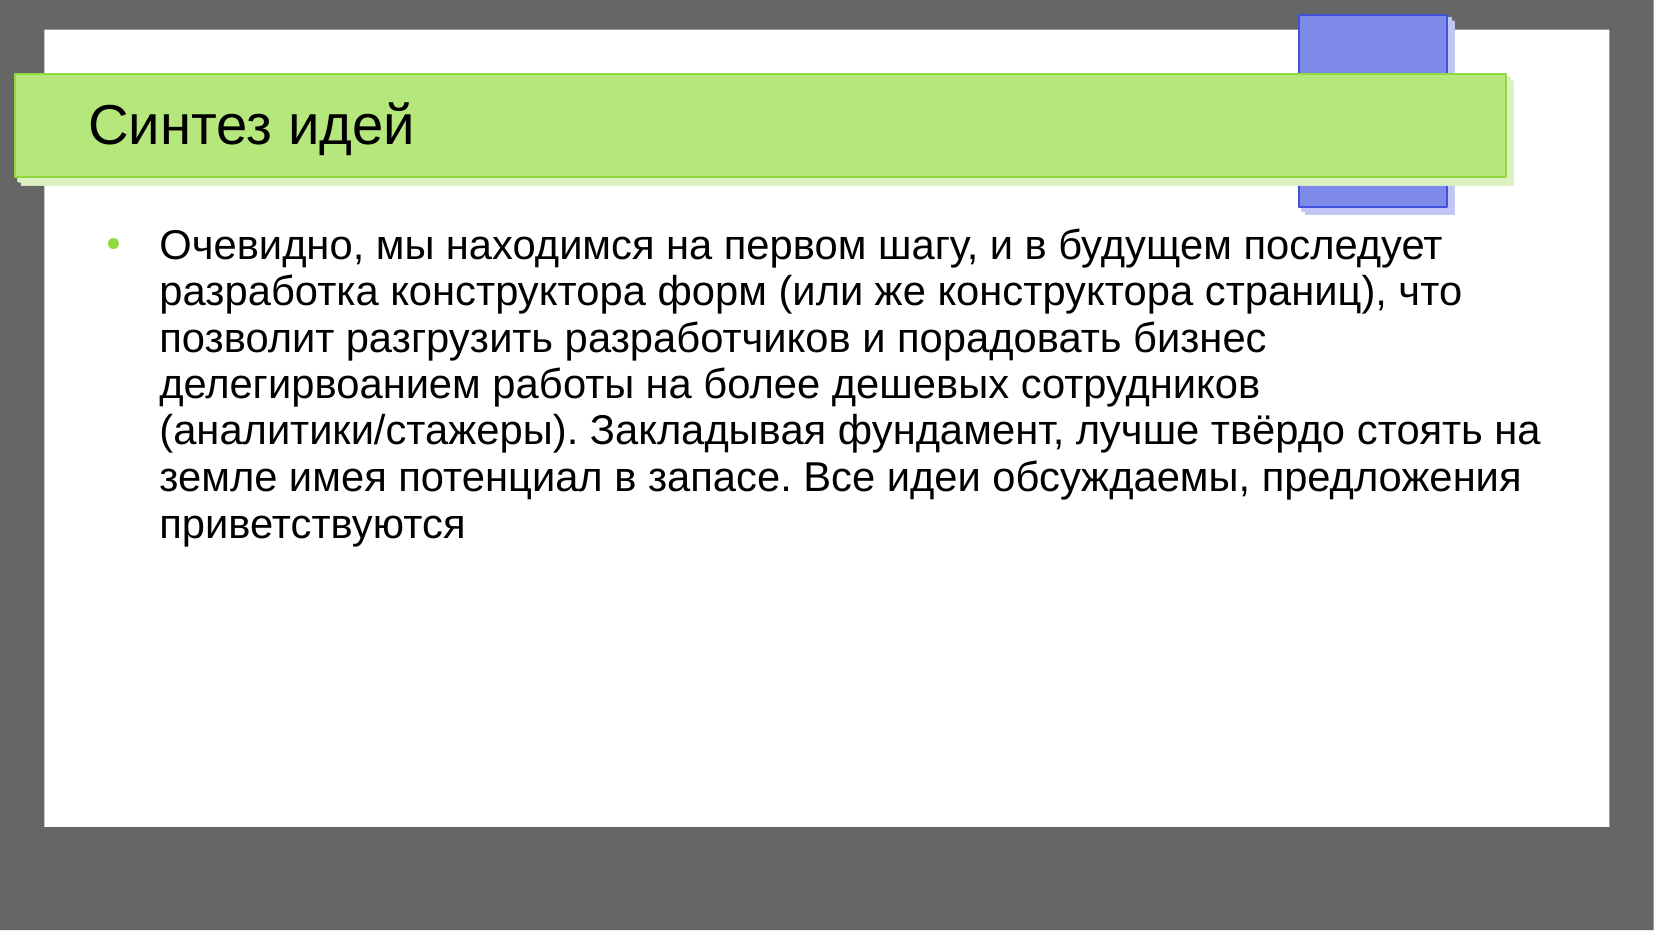

# Синтез идей
Очевидно, мы находимся на первом шагу, и в будущем последует разработка конструктора форм (или же конструктора страниц), что позволит разгрузить разработчиков и порадовать бизнес делегирвоанием работы на более дешевых сотрудников (аналитики/стажеры). Закладывая фундамент, лучше твёрдо стоять на земле имея потенциал в запасе. Все идеи обсуждаемы, предложения приветствуются